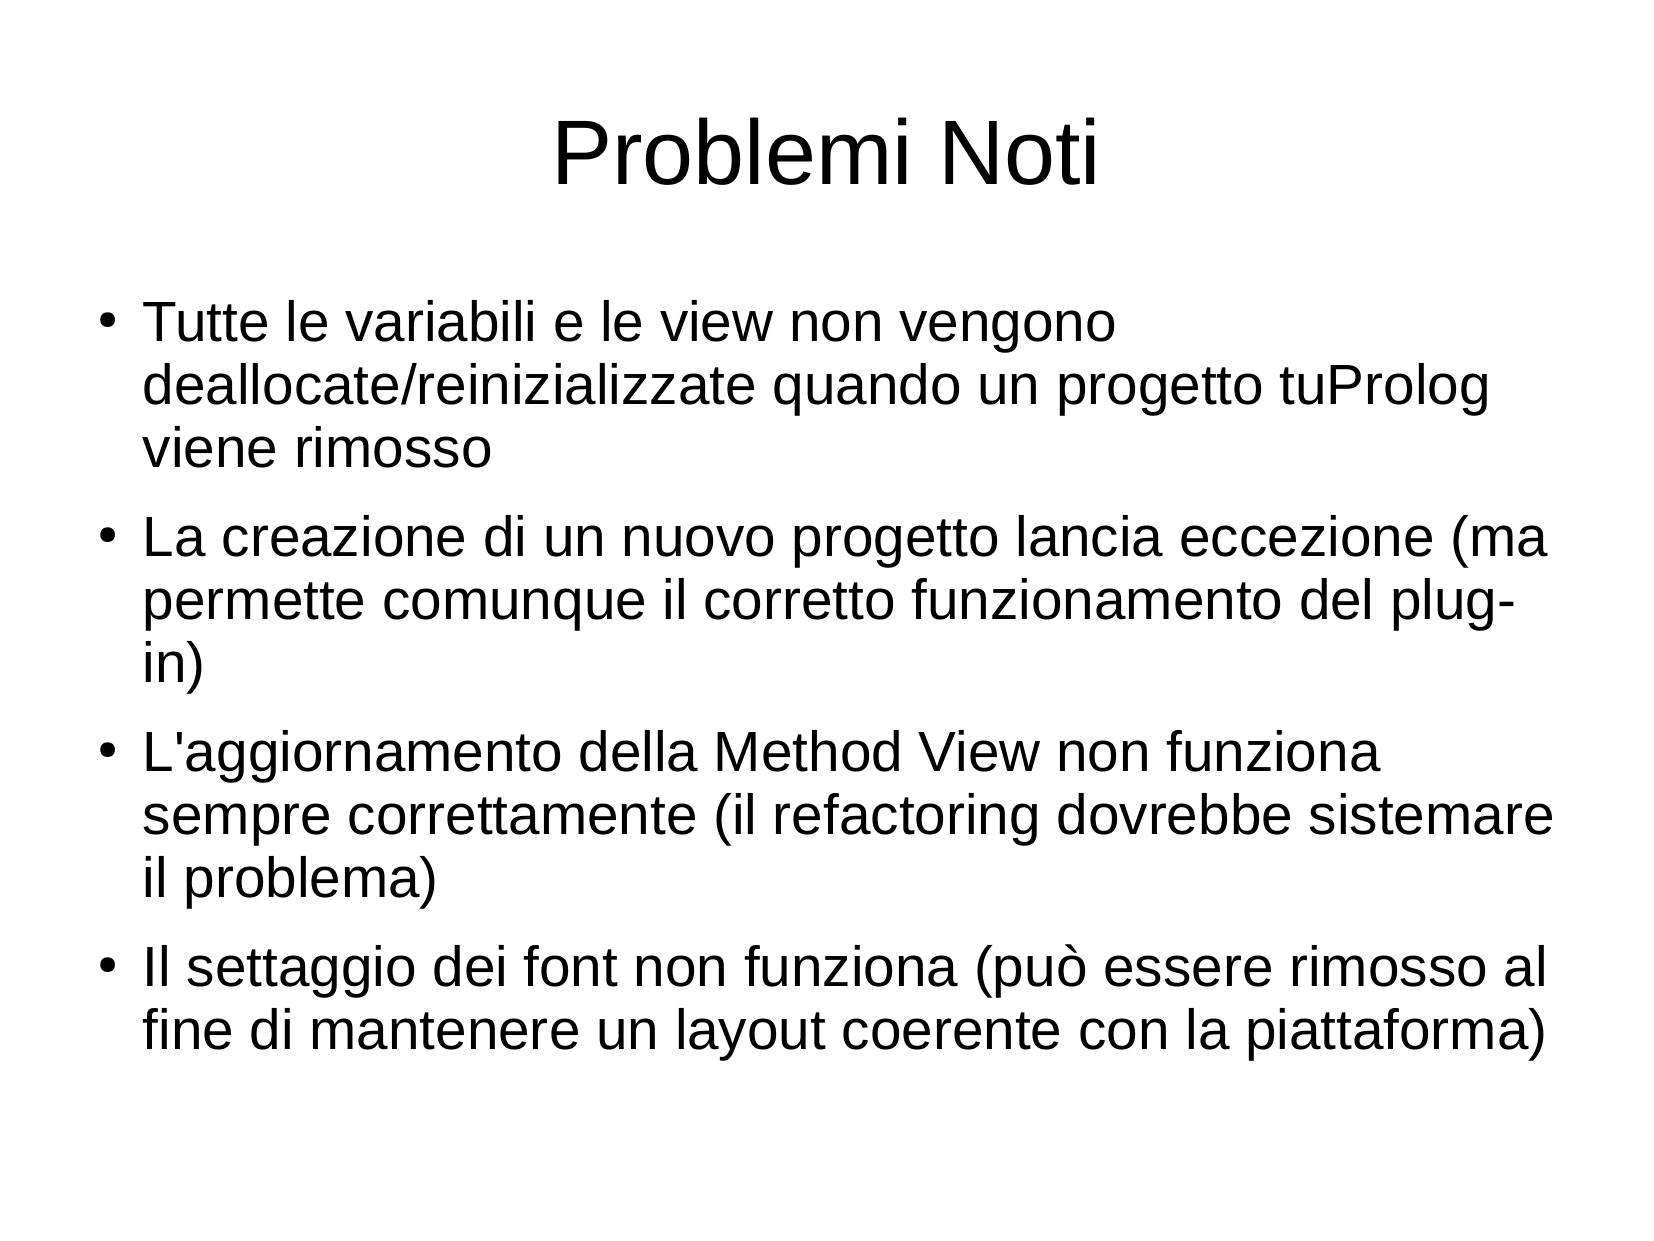

# Problemi Noti
Tutte le variabili e le view non vengono deallocate/reinizializzate quando un progetto tuProlog viene rimosso
La creazione di un nuovo progetto lancia eccezione (ma permette comunque il corretto funzionamento del plug-in)
L'aggiornamento della Method View non funziona sempre correttamente (il refactoring dovrebbe sistemare il problema)
Il settaggio dei font non funziona (può essere rimosso al fine di mantenere un layout coerente con la piattaforma)